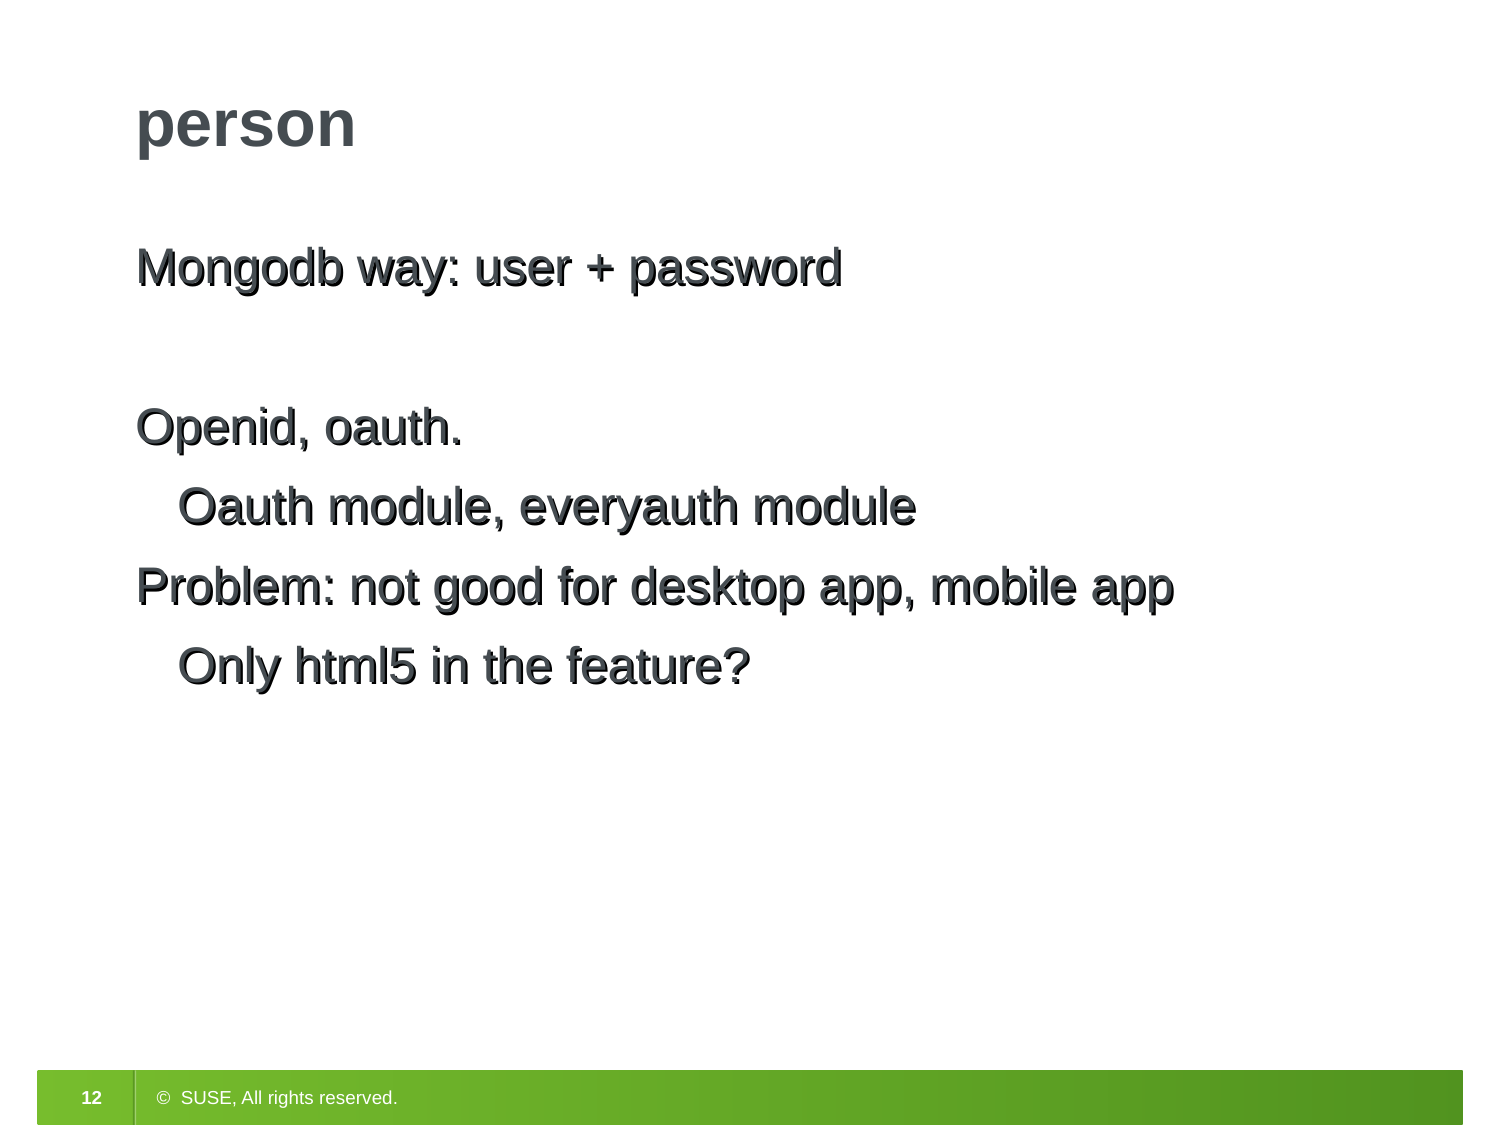

# person
Mongodb way: user + password
Openid, oauth.
 Oauth module, everyauth module
Problem: not good for desktop app, mobile app
 Only html5 in the feature?